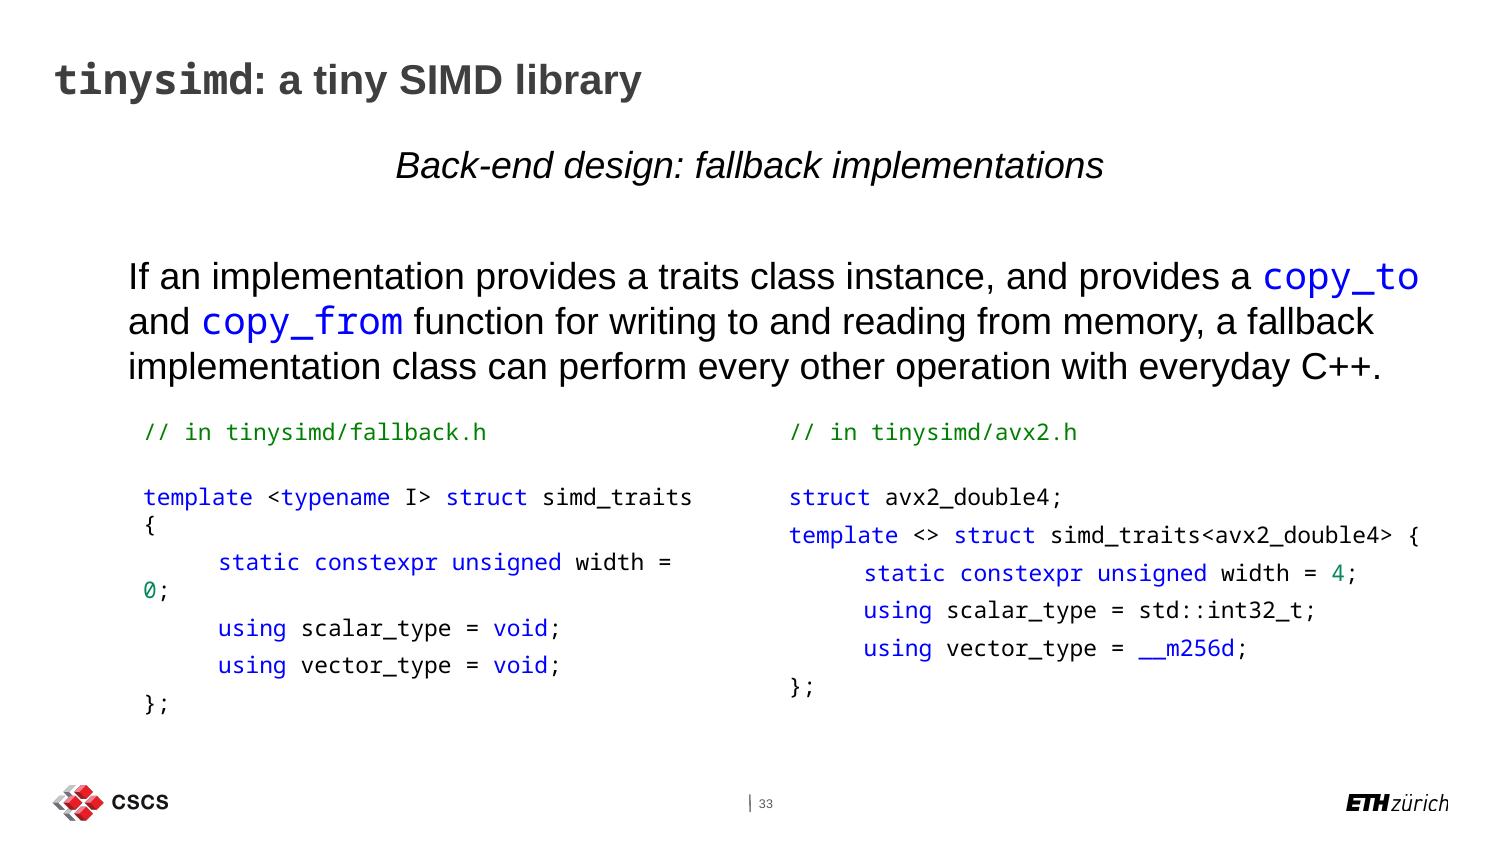

# tinysimd: a tiny SIMD library
Back-end design: fallback implementations
If an implementation provides a traits class instance, and provides a copy_to and copy_from function for writing to and reading from memory, a fallback implementation class can perform every other operation with everyday C++.
// in tinysimd/fallback.h
template <typename I> struct simd_traits {
static constexpr unsigned width = 0;
using scalar_type = void;
using vector_type = void;
};
// in tinysimd/avx2.h
struct avx2_double4;
template <> struct simd_traits<avx2_double4> {
static constexpr unsigned width = 4;
using scalar_type = std::int32_t;
using vector_type = __m256d;
};